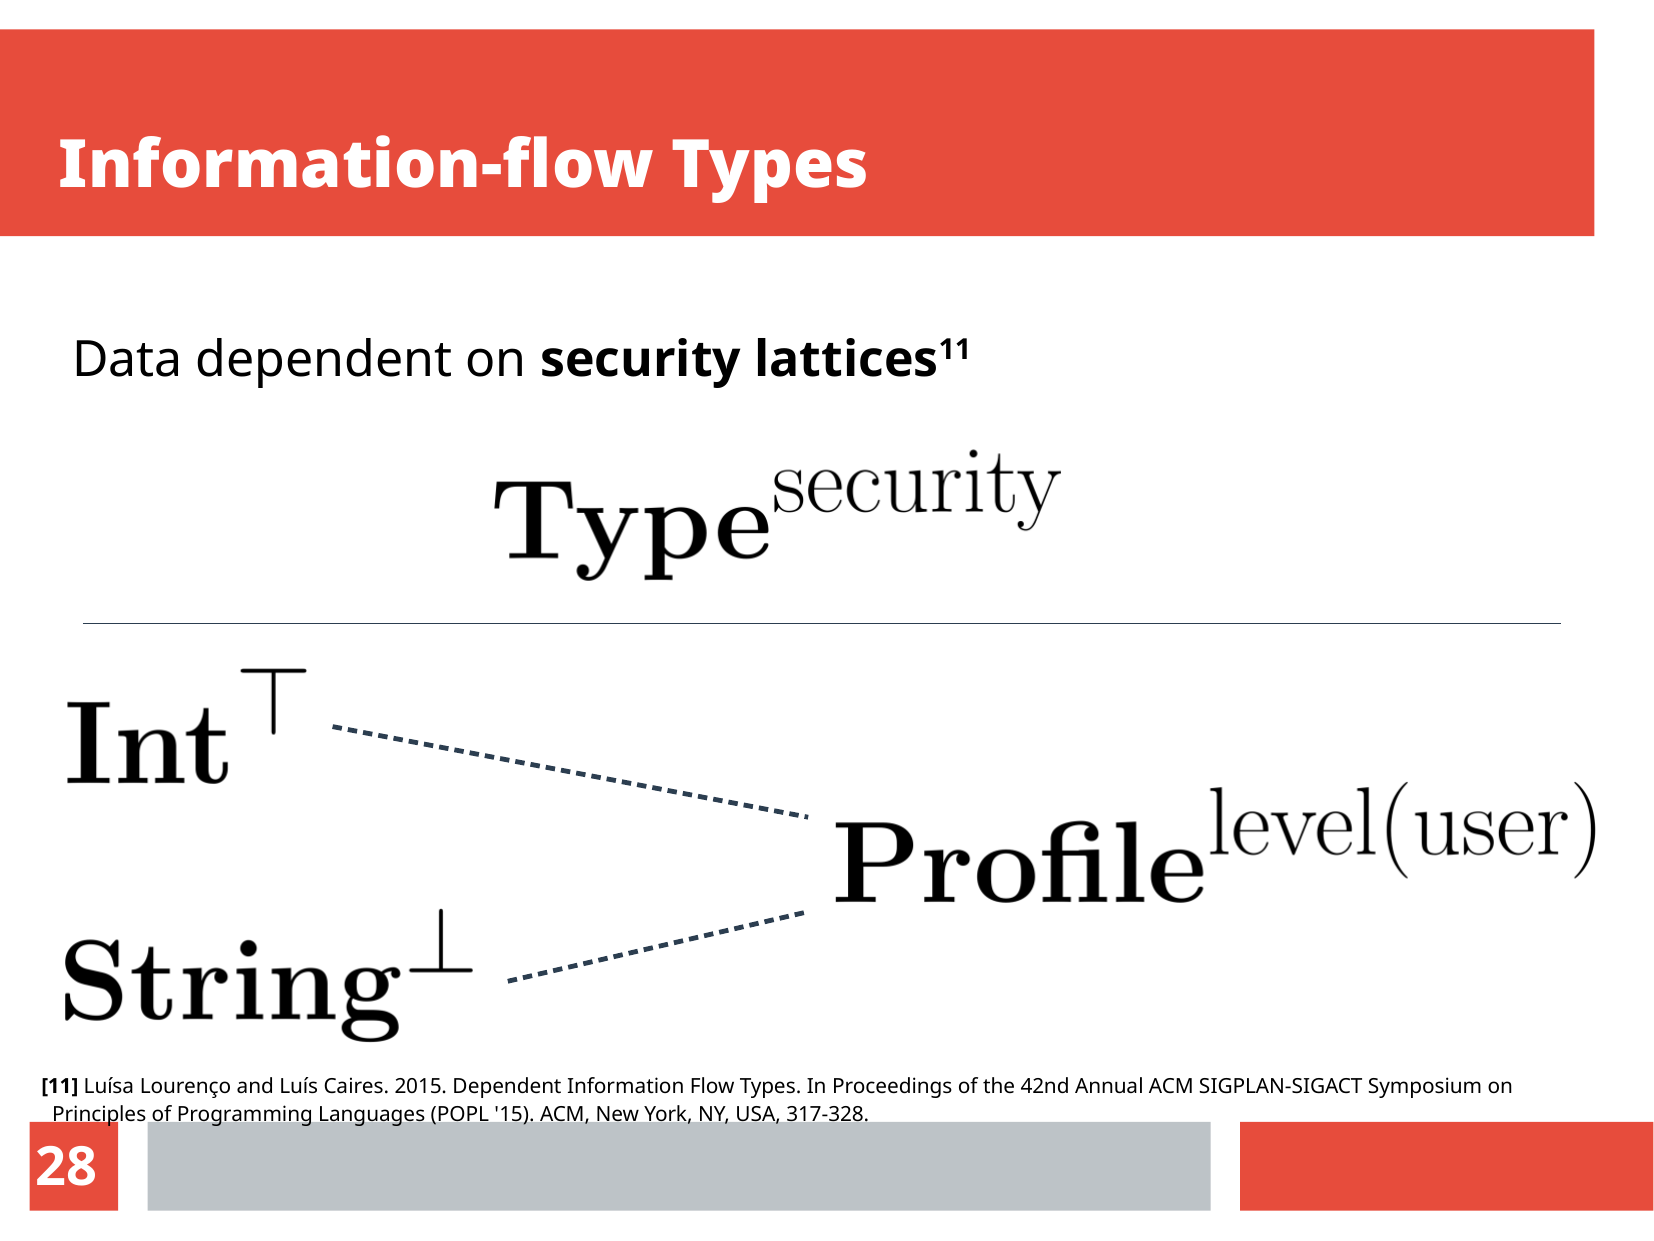

# Information-flow Types
Data dependent on security lattices11
[11] Luísa Lourenço and Luís Caires. 2015. Dependent Information Flow Types. In Proceedings of the 42nd Annual ACM SIGPLAN-SIGACT Symposium on
 Principles of Programming Languages (POPL '15). ACM, New York, NY, USA, 317-328.
28
54